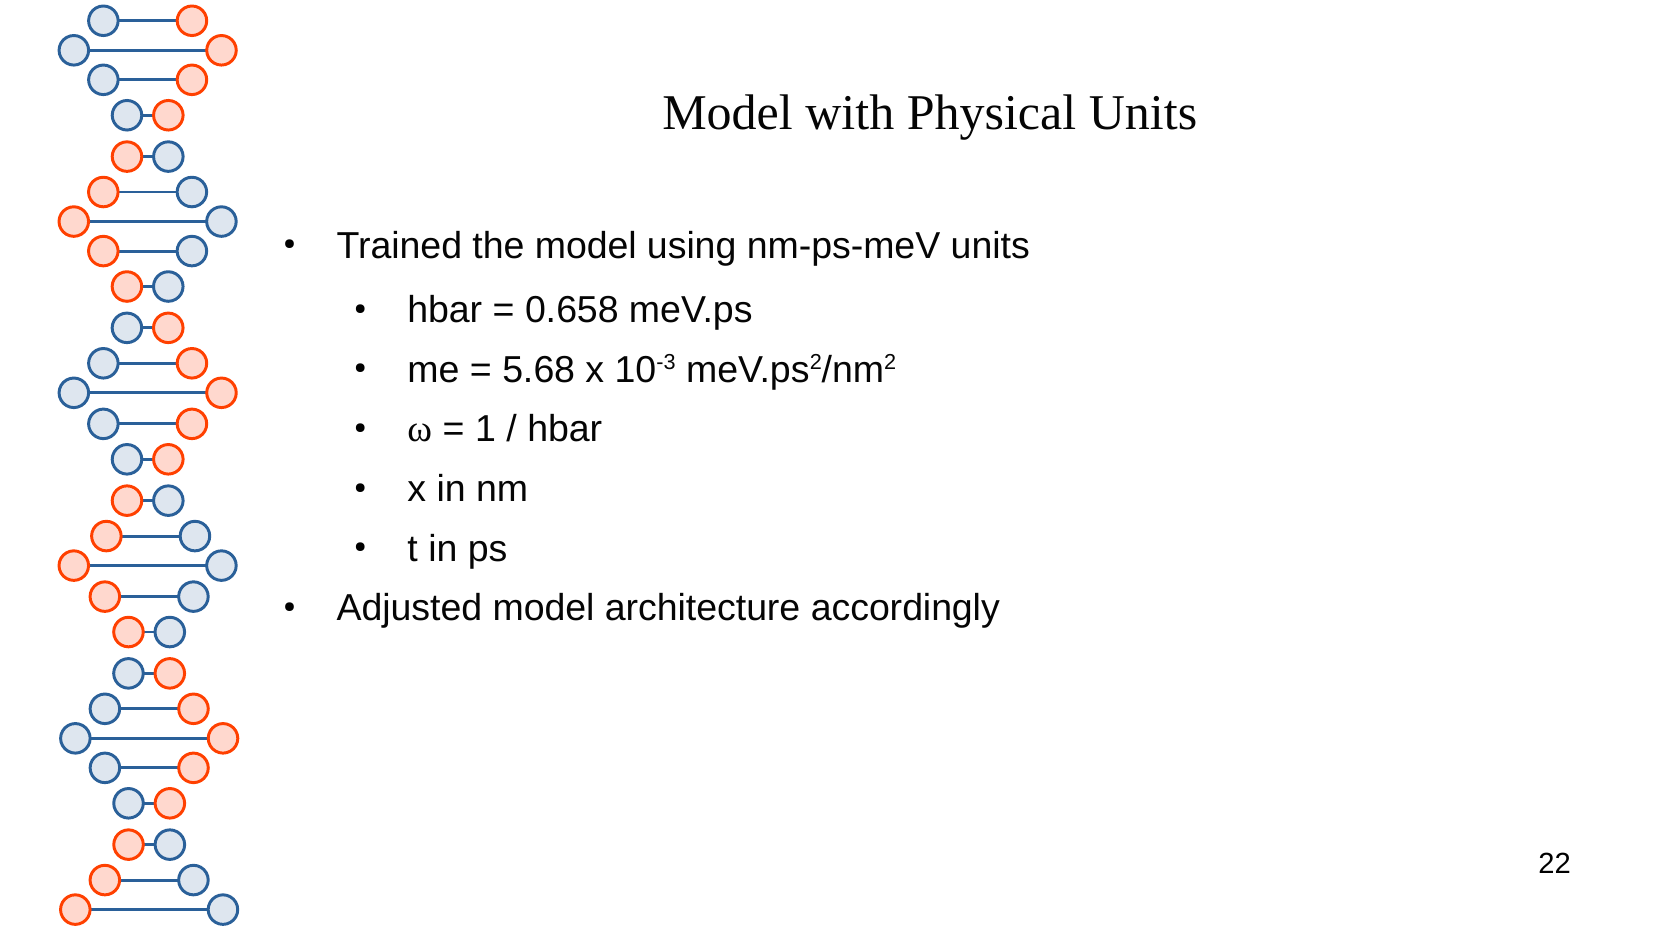

# Model with Physical Units
Trained the model using nm-ps-meV units
hbar = 0.658 meV.ps
me = 5.68 x 10-3 meV.ps2/nm2
ω = 1 / hbar
x in nm
t in ps
Adjusted model architecture accordingly
22